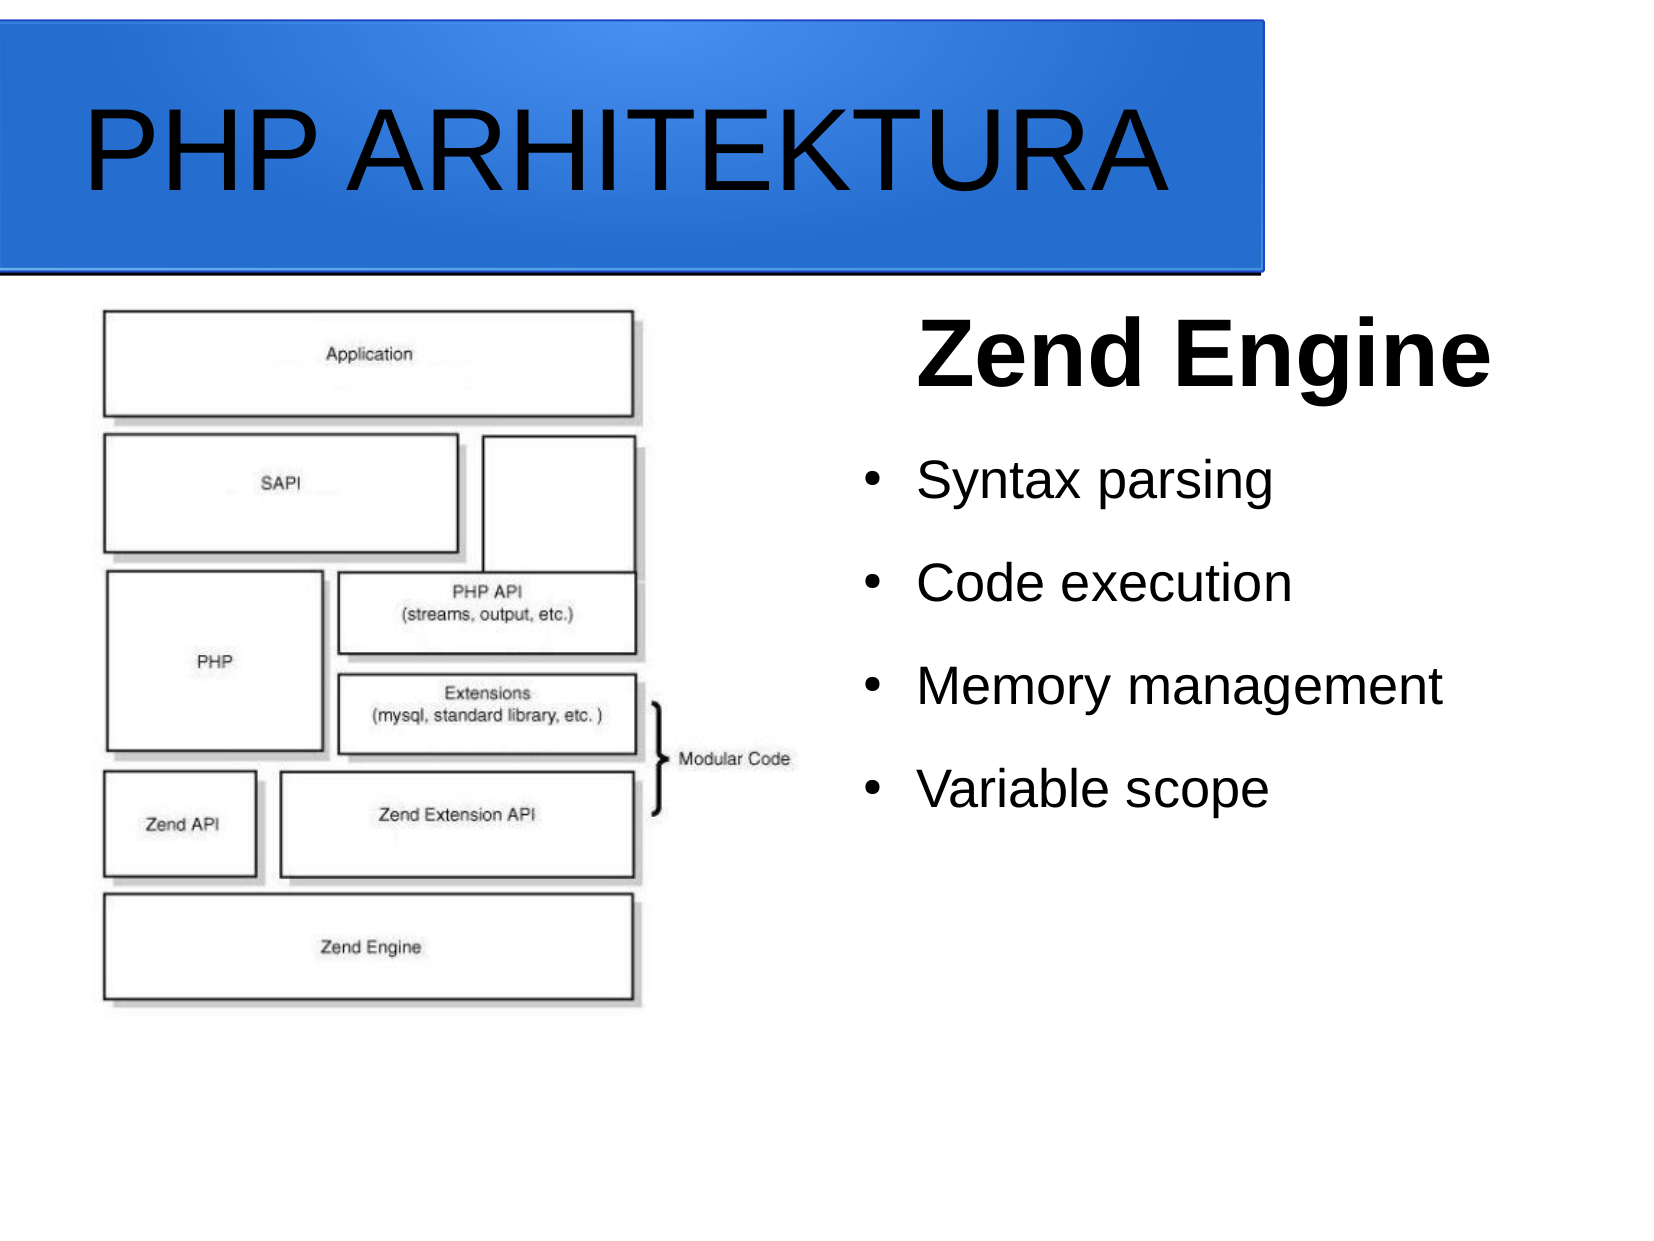

# PHP ARHITEKTURA
Zend Engine
Syntax parsing
Code execution
Memory management
Variable scope